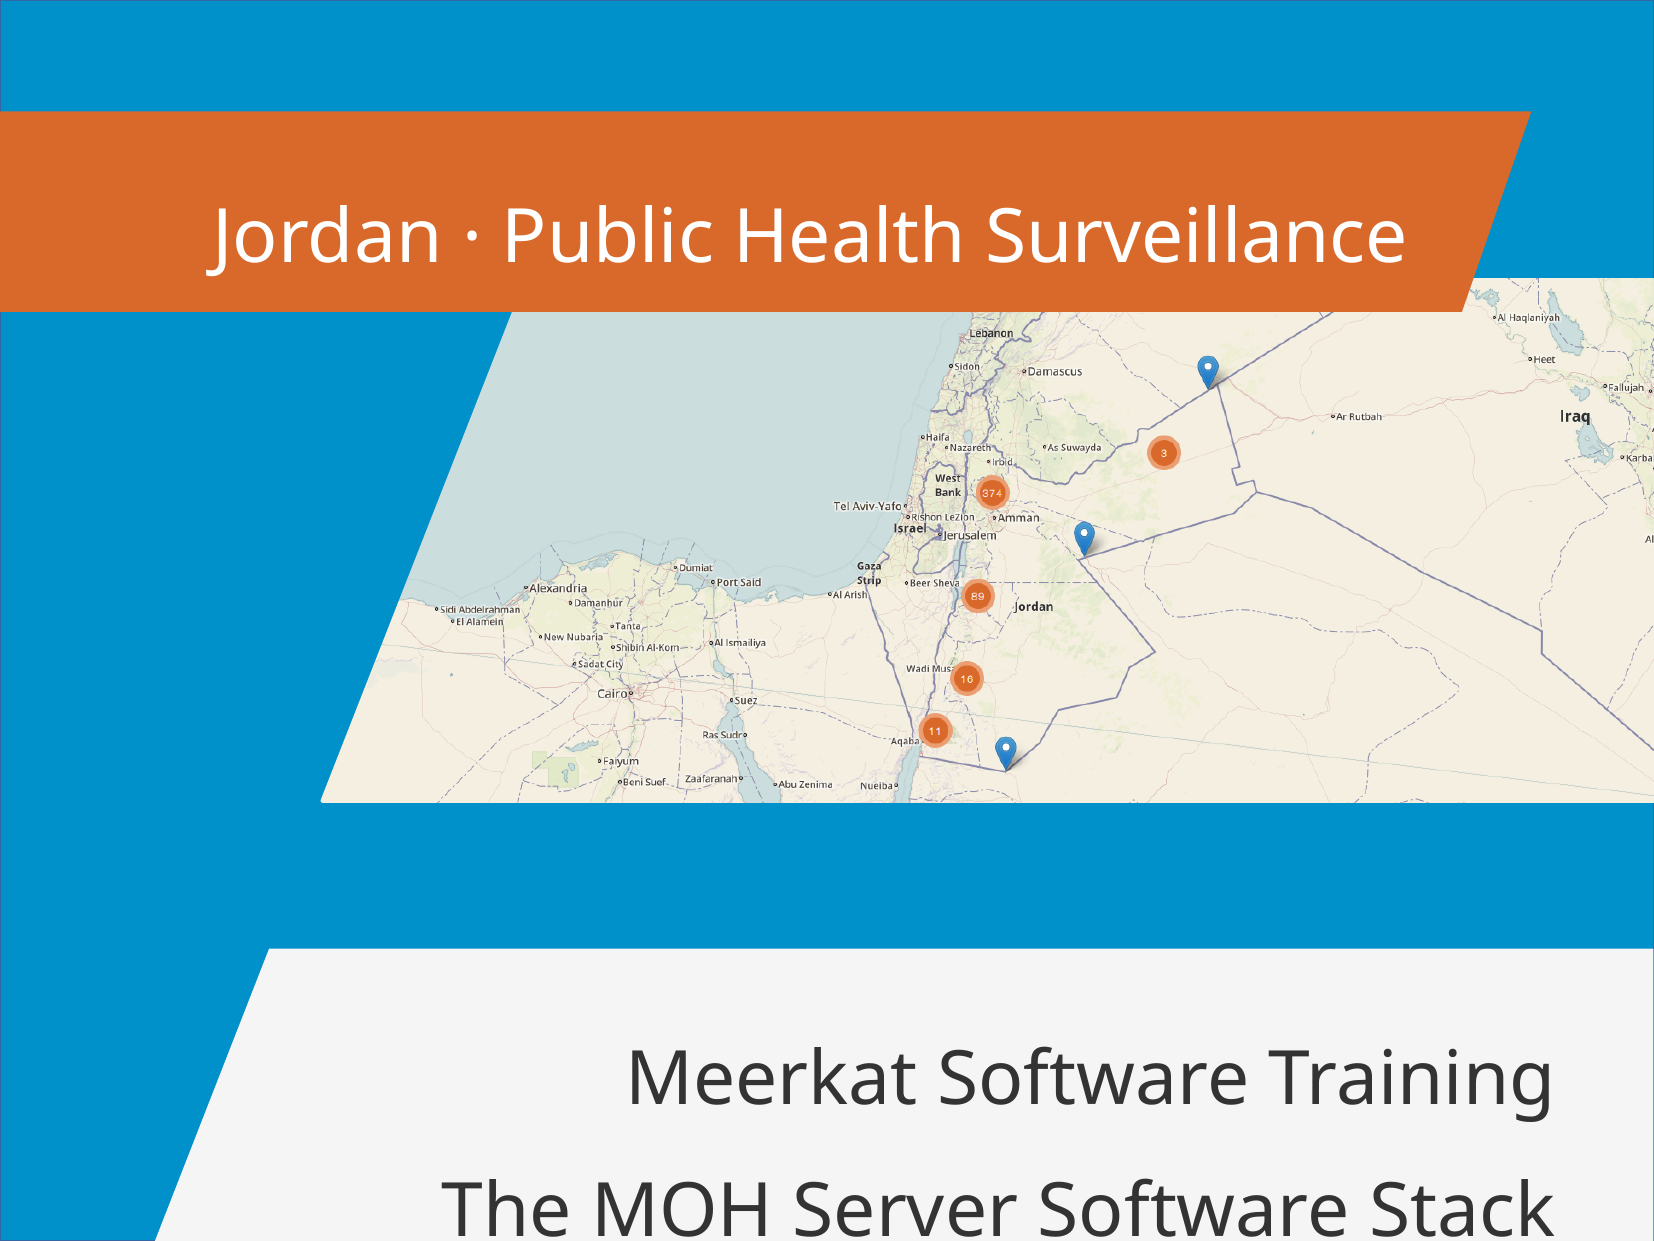

Jordan · Public Health Surveillance
Meerkat Software Training
The MOH Server Software Stack
1